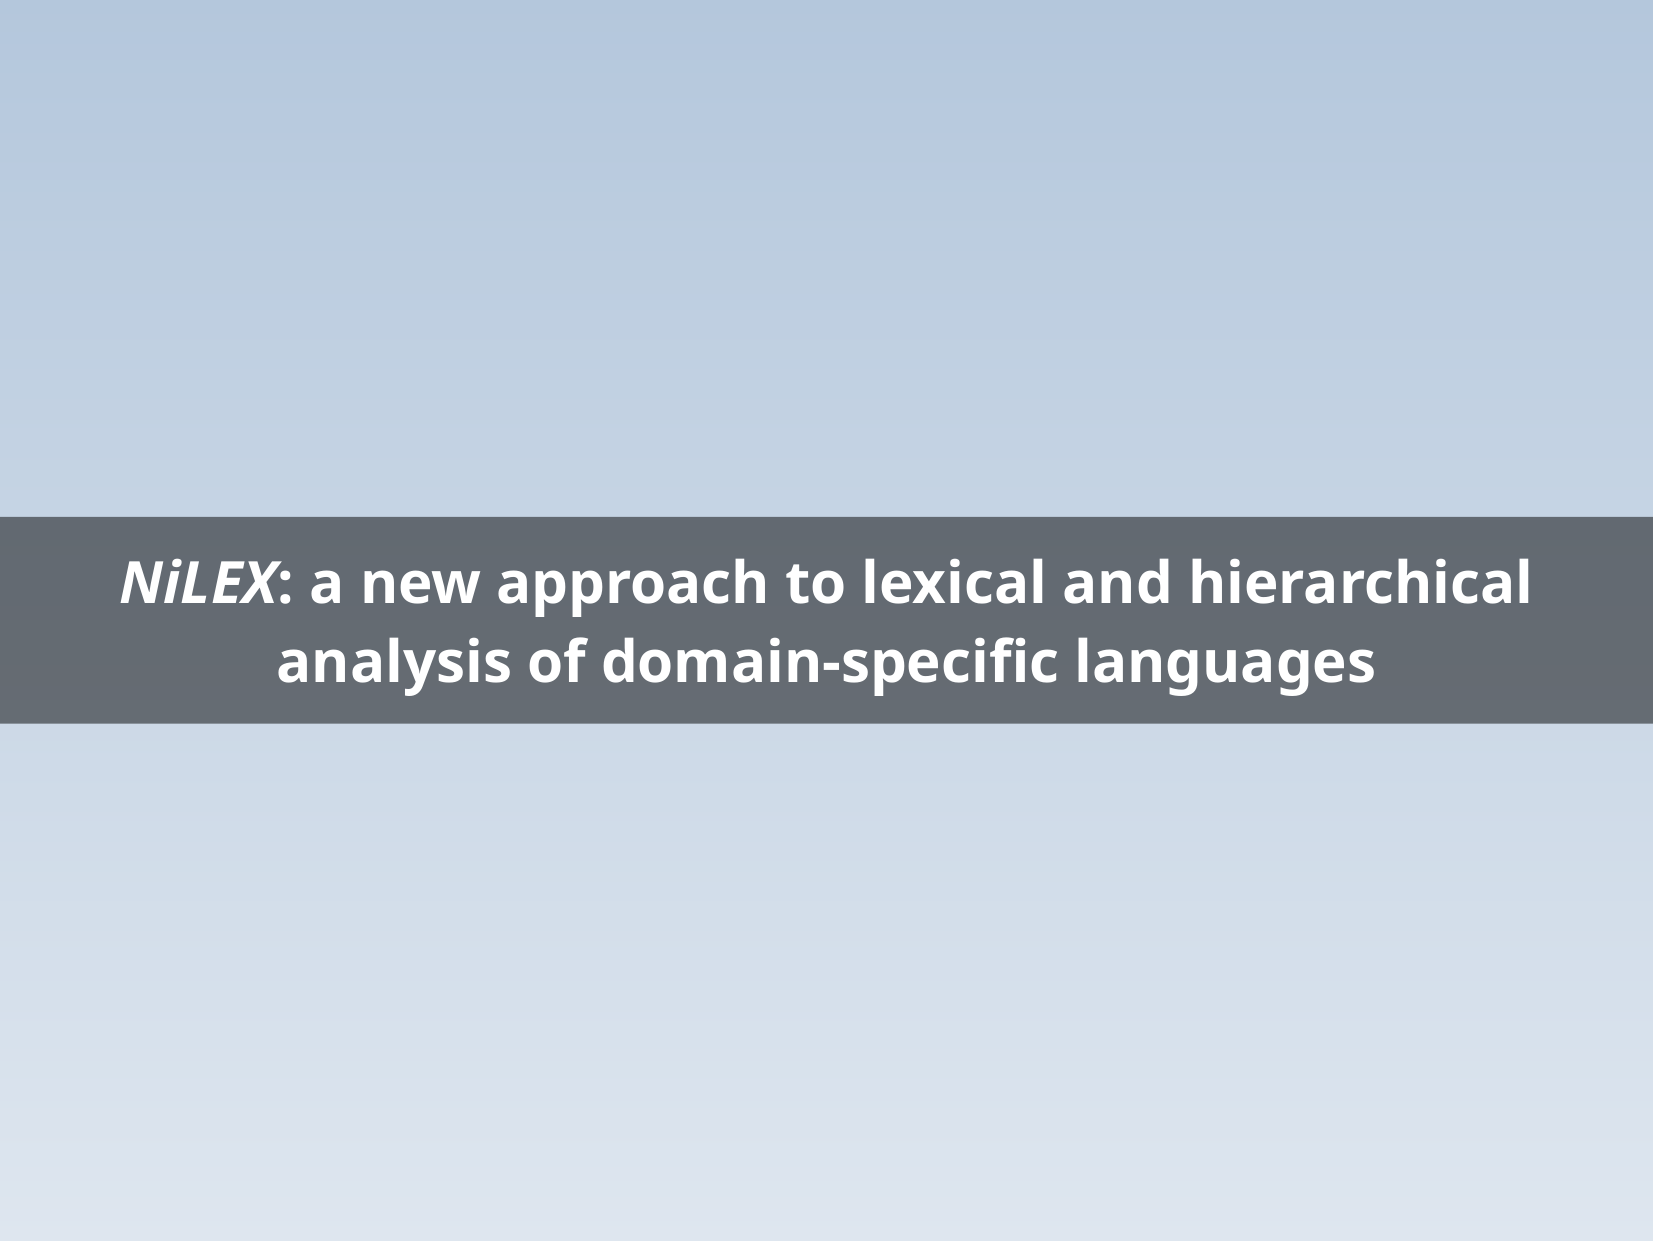

# NiLEX: a new approach to lexical and hierarchical analysis of domain-specific languages